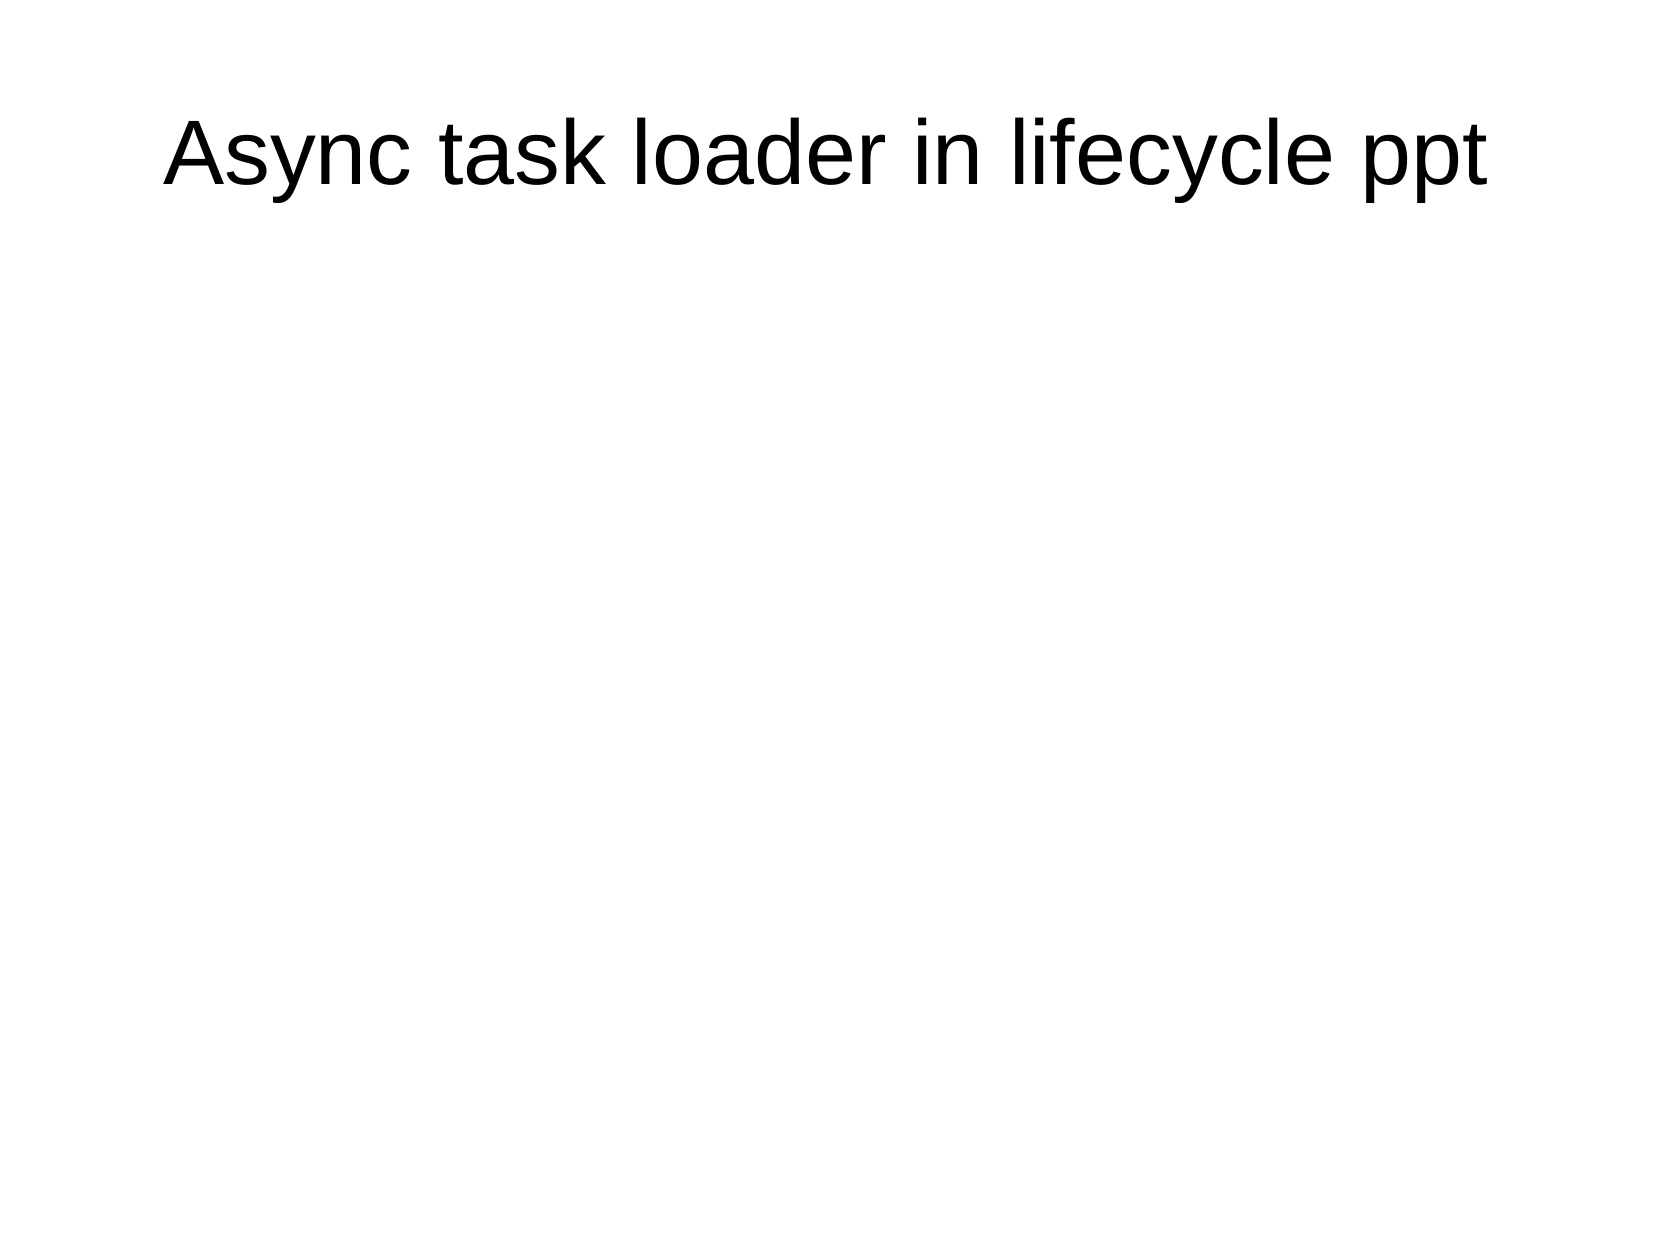

# Async task loader in lifecycle ppt